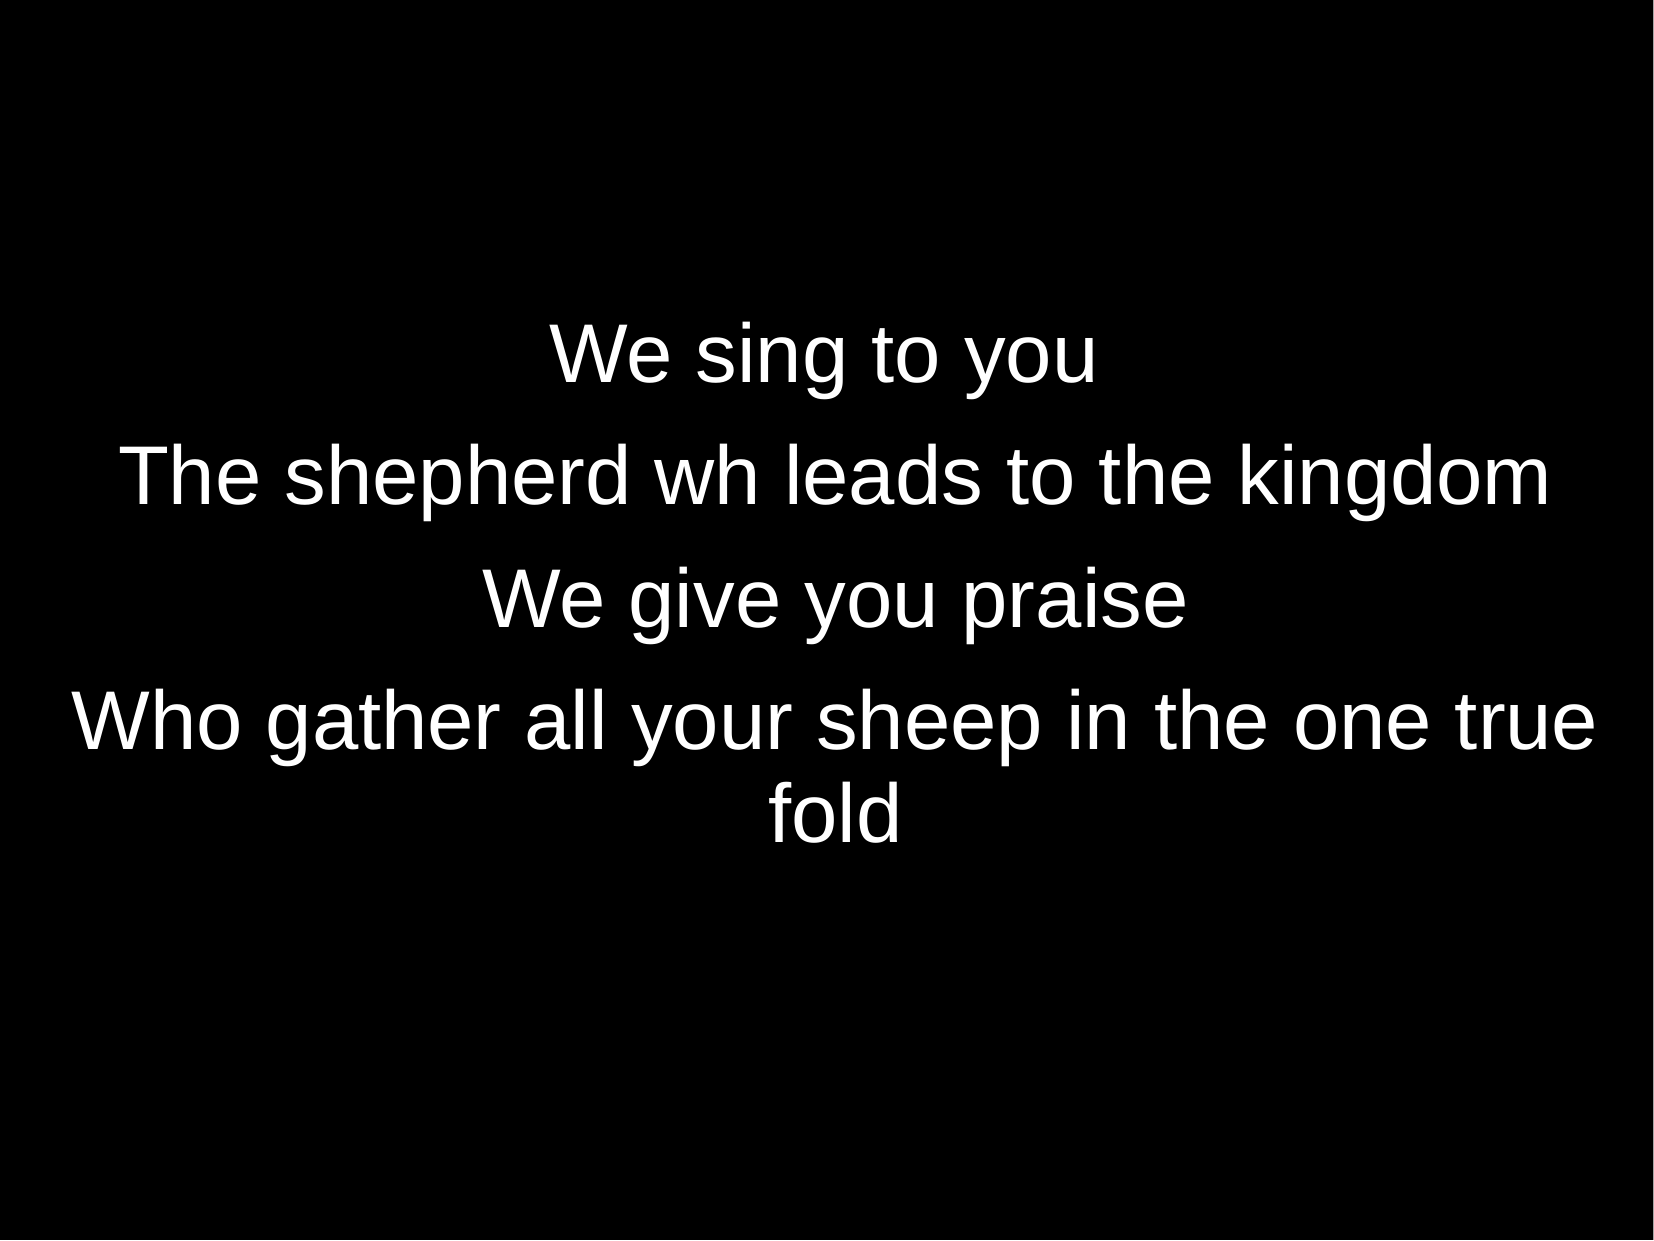

#
We sing to you
The shepherd wh leads to the kingdom
We give you praise
Who gather all your sheep in the one true fold